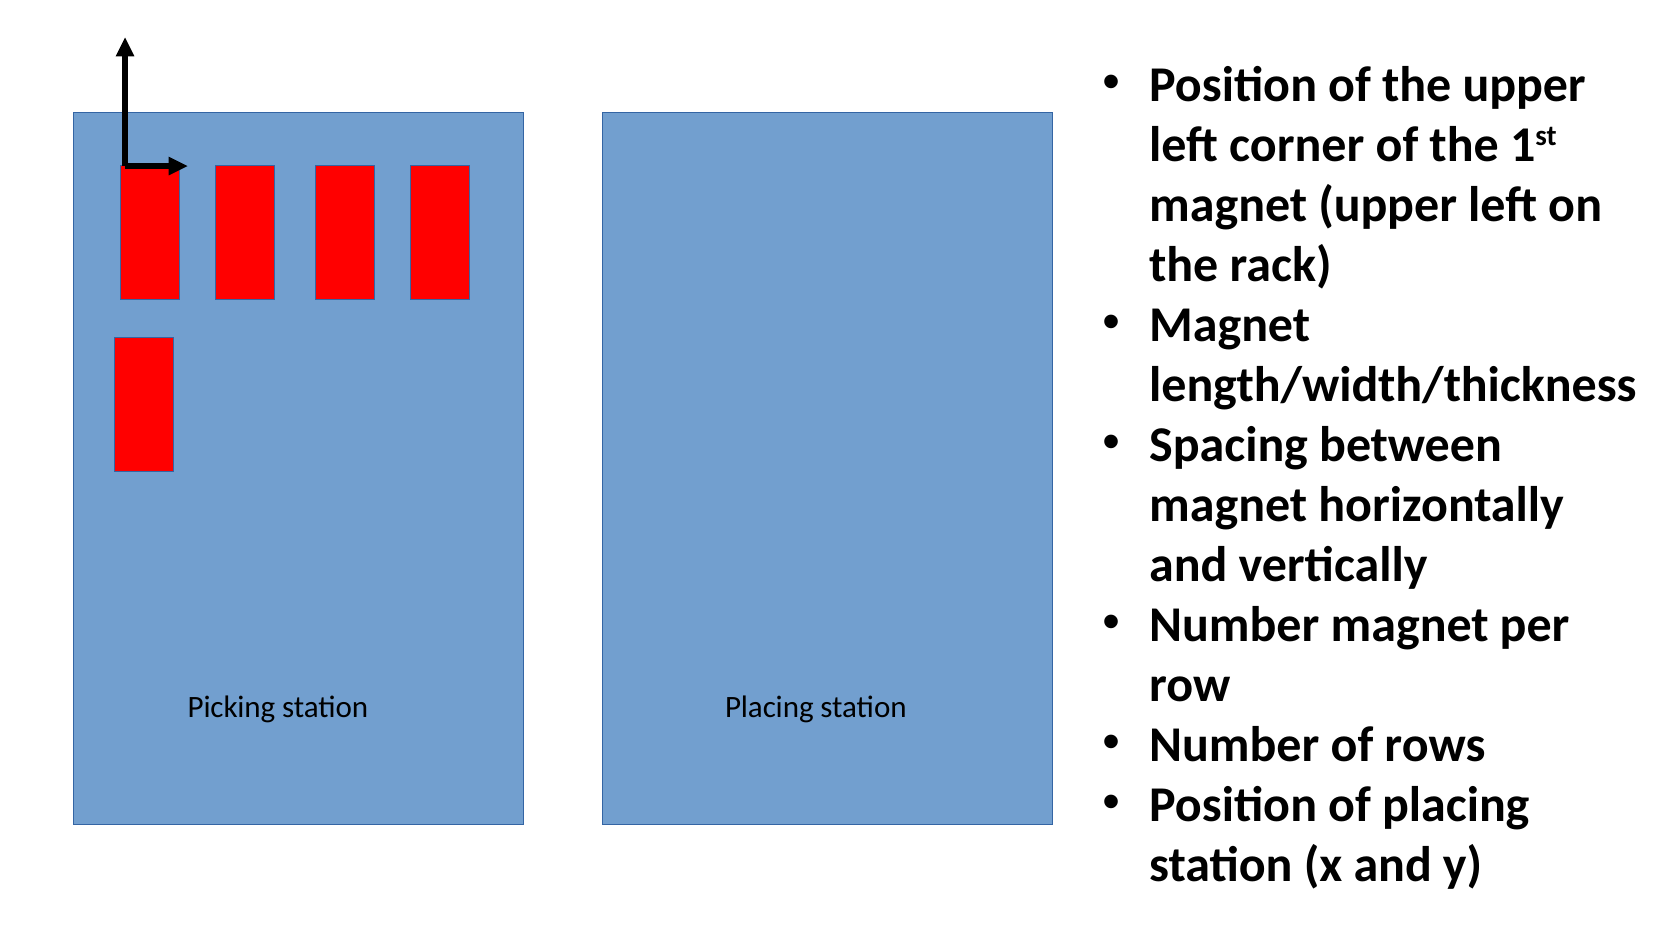

Position of the upper left corner of the 1st magnet (upper left on the rack)
Magnet length/width/thickness
Spacing between magnet horizontally and vertically
Number magnet per row
Number of rows
Position of placing station (x and y)
# Picking station
Placing station